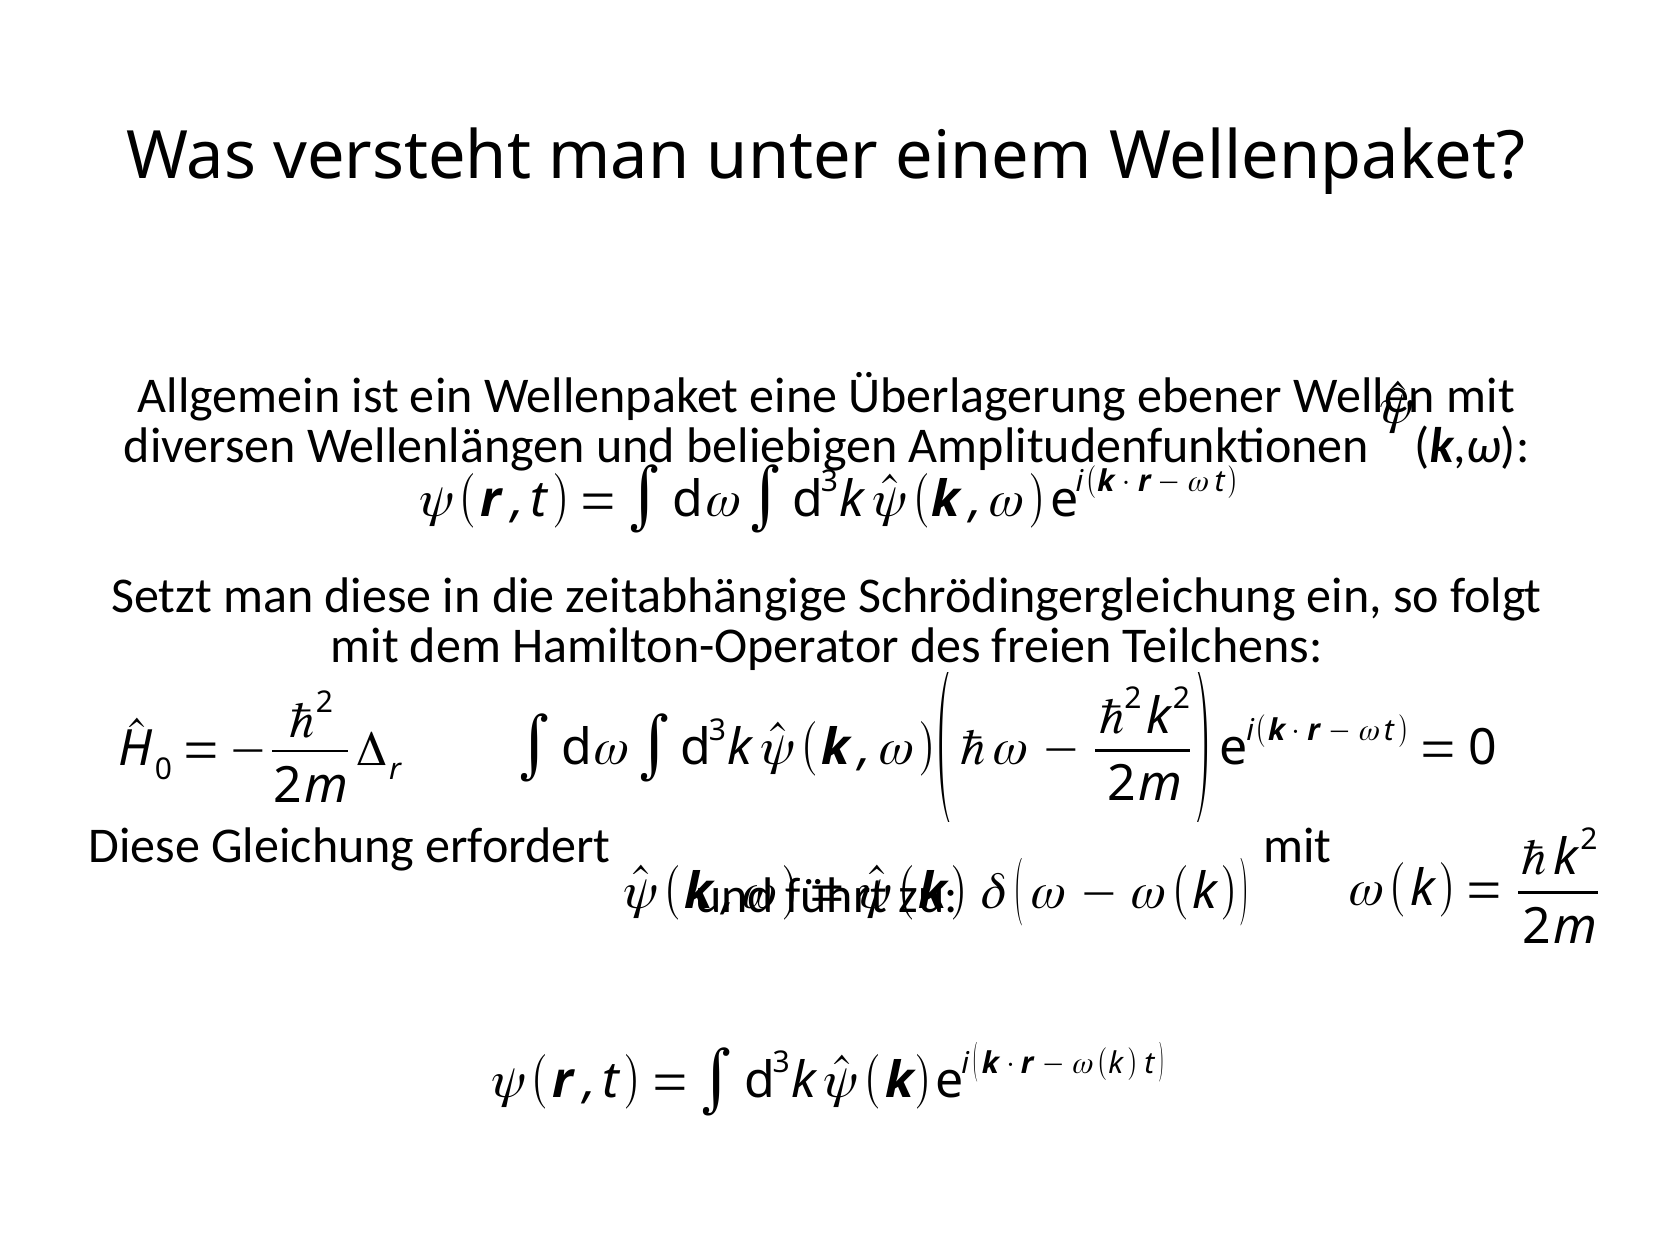

# Was versteht man unter einem Wellenpaket?
Allgemein ist ein Wellenpaket eine Überlagerung ebener Wellen mit diversen Wellenlängen und beliebigen Amplitudenfunktionen (k,ω):
Setzt man diese in die zeitabhängige Schrödingergleichung ein, so folgt mit dem Hamilton-Operator des freien Teilchens:
Diese Gleichung erfordert 								 mit 				 und führt zu: